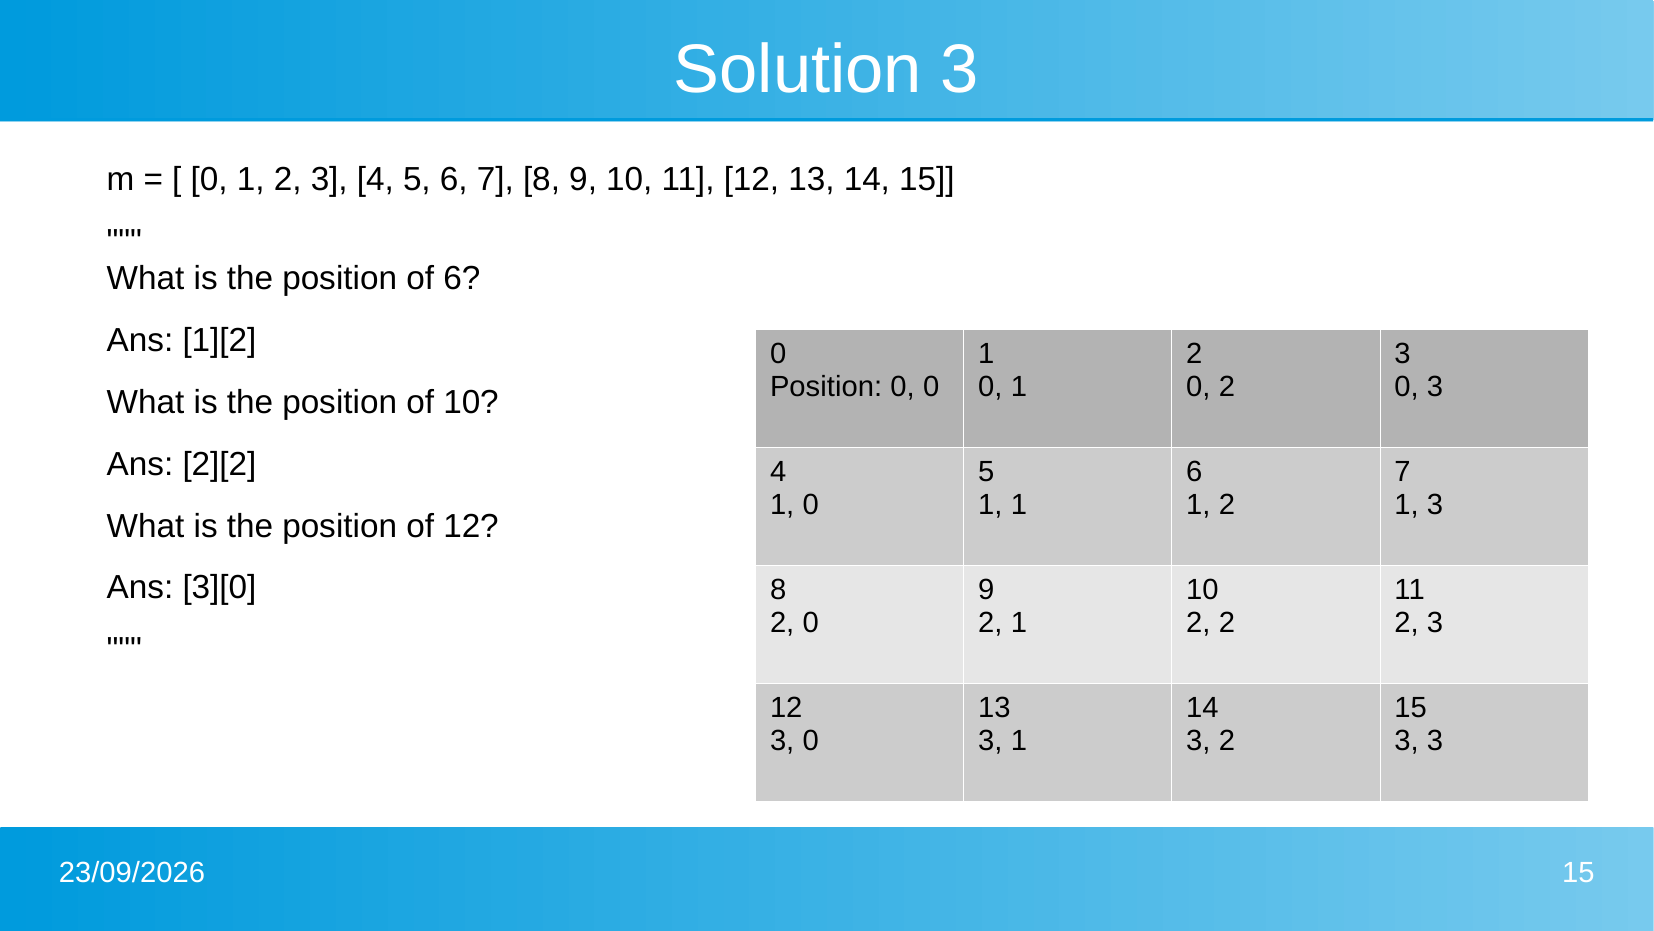

# Solution 3
m = [ [0, 1, 2, 3], [4, 5, 6, 7], [8, 9, 10, 11], [12, 13, 14, 15]]
"""
What is the position of 6?
Ans: [1][2]
What is the position of 10?
Ans: [2][2]
What is the position of 12?
Ans: [3][0]
"""
| 0 Position: 0, 0 | 1 0, 1 | 2 0, 2 | 3 0, 3 |
| --- | --- | --- | --- |
| 4 1, 0 | 5 1, 1 | 6 1, 2 | 7 1, 3 |
| 8 2, 0 | 9 2, 1 | 10 2, 2 | 11 2, 3 |
| 12 3, 0 | 13 3, 1 | 14 3, 2 | 15 3, 3 |
15